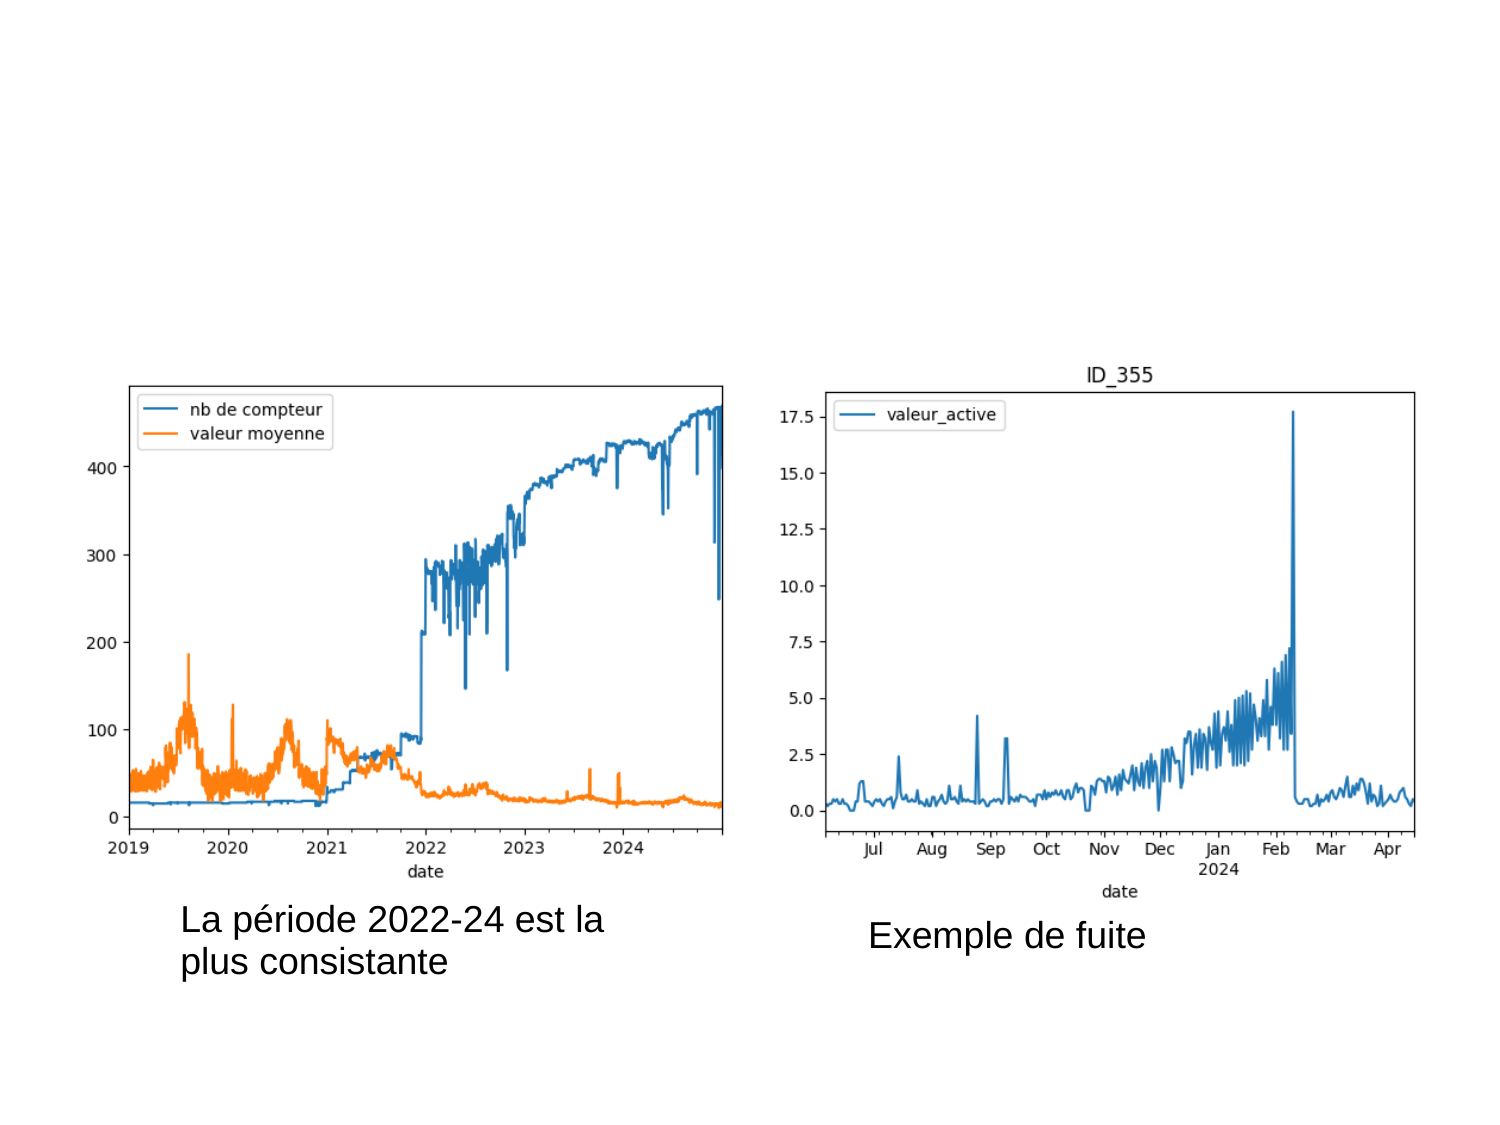

La période 2022-24 est la plus consistante
Exemple de fuite